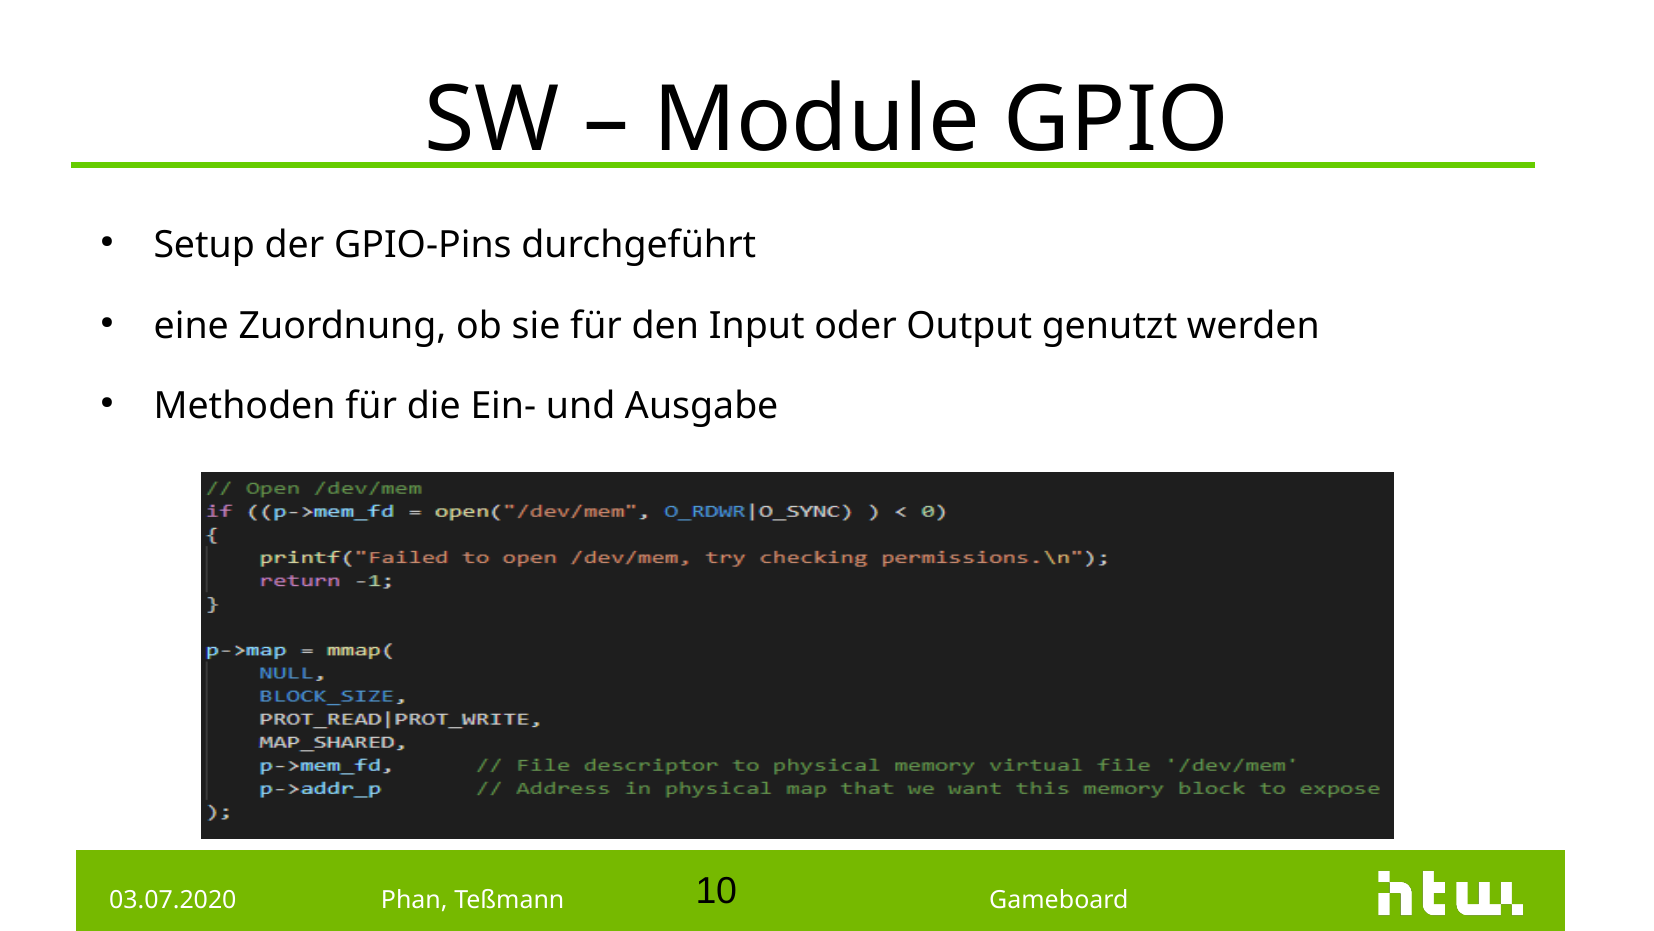

# SW – Module GPIO
Setup der GPIO-Pins durchgeführt
eine Zuordnung, ob sie für den Input oder Output genutzt werden
Methoden für die Ein- und Ausgabe